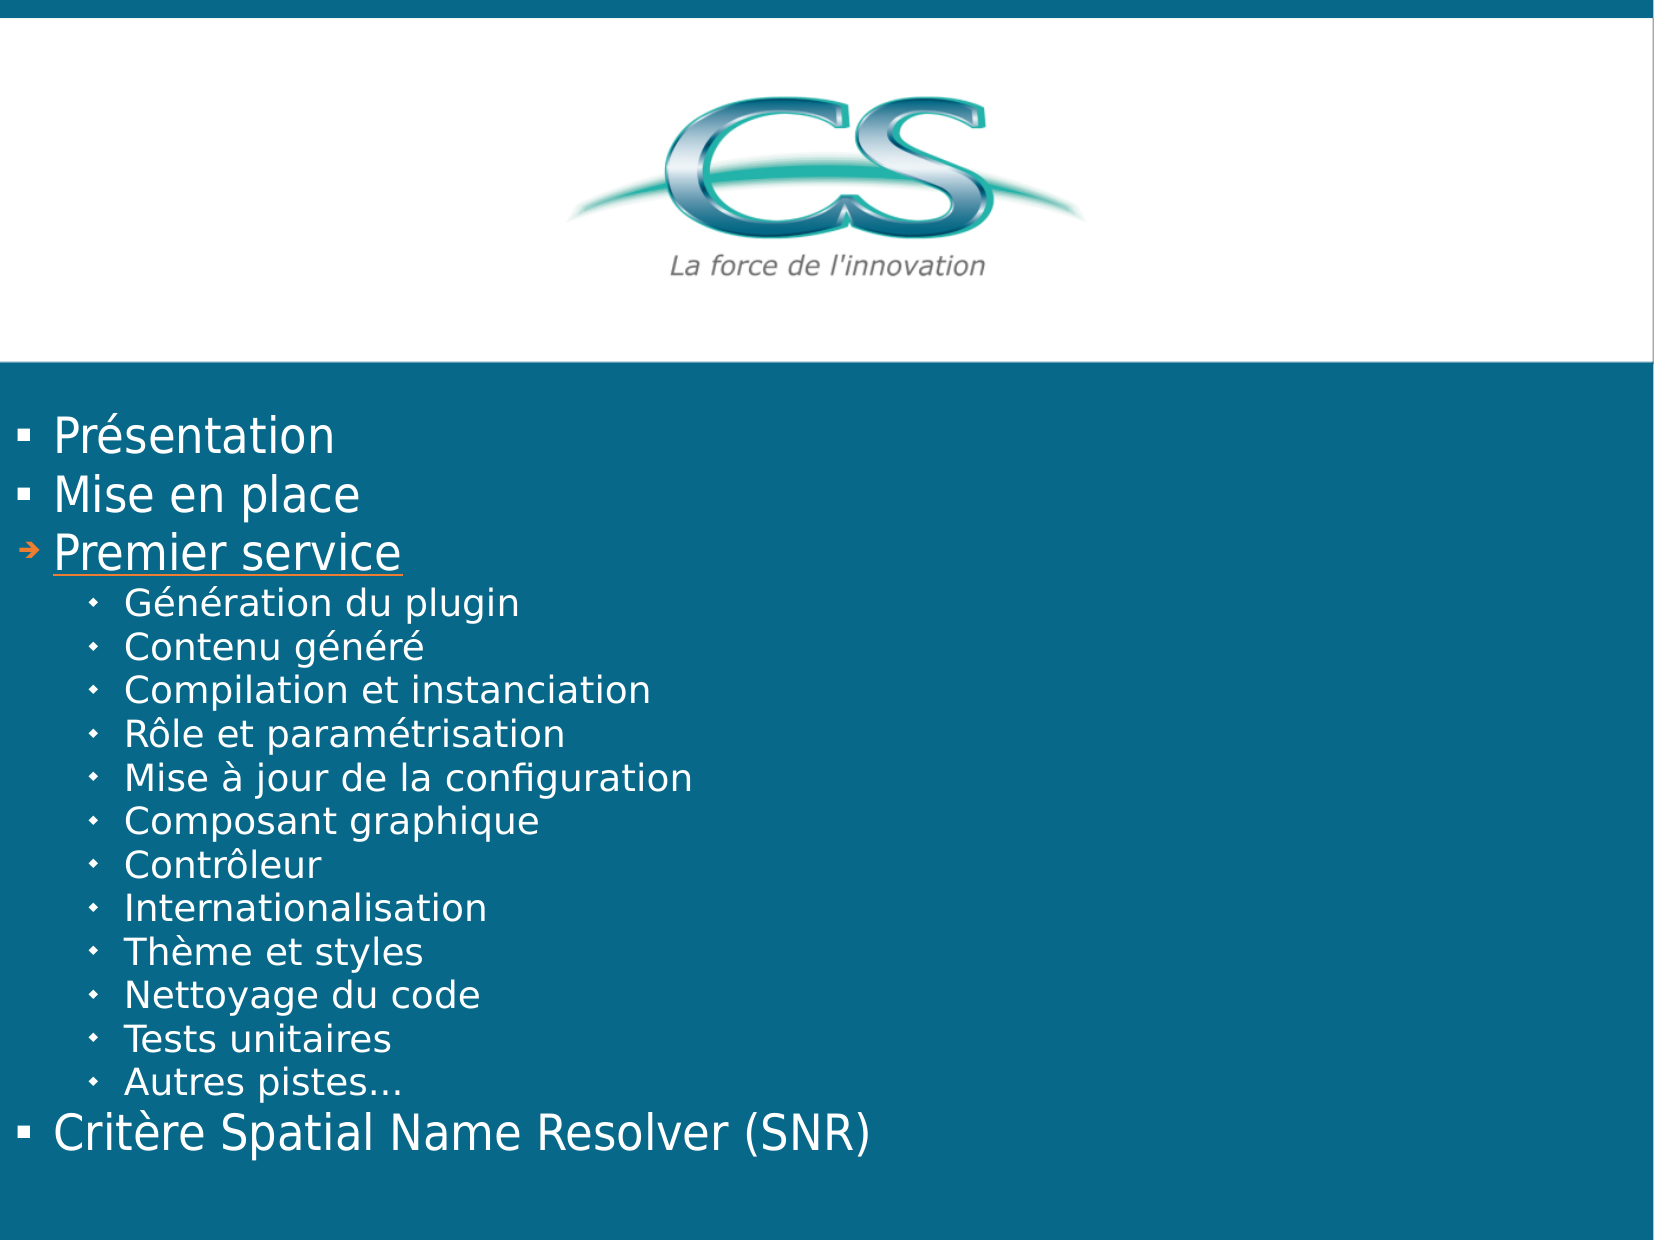

Présentation
Mise en place
Premier service
Génération du plugin
Contenu généré
Compilation et instanciation
Rôle et paramétrisation
Mise à jour de la configuration
Composant graphique
Contrôleur
Internationalisation
Thème et styles
Nettoyage du code
Tests unitaires
Autres pistes...
Critère Spatial Name Resolver (SNR)